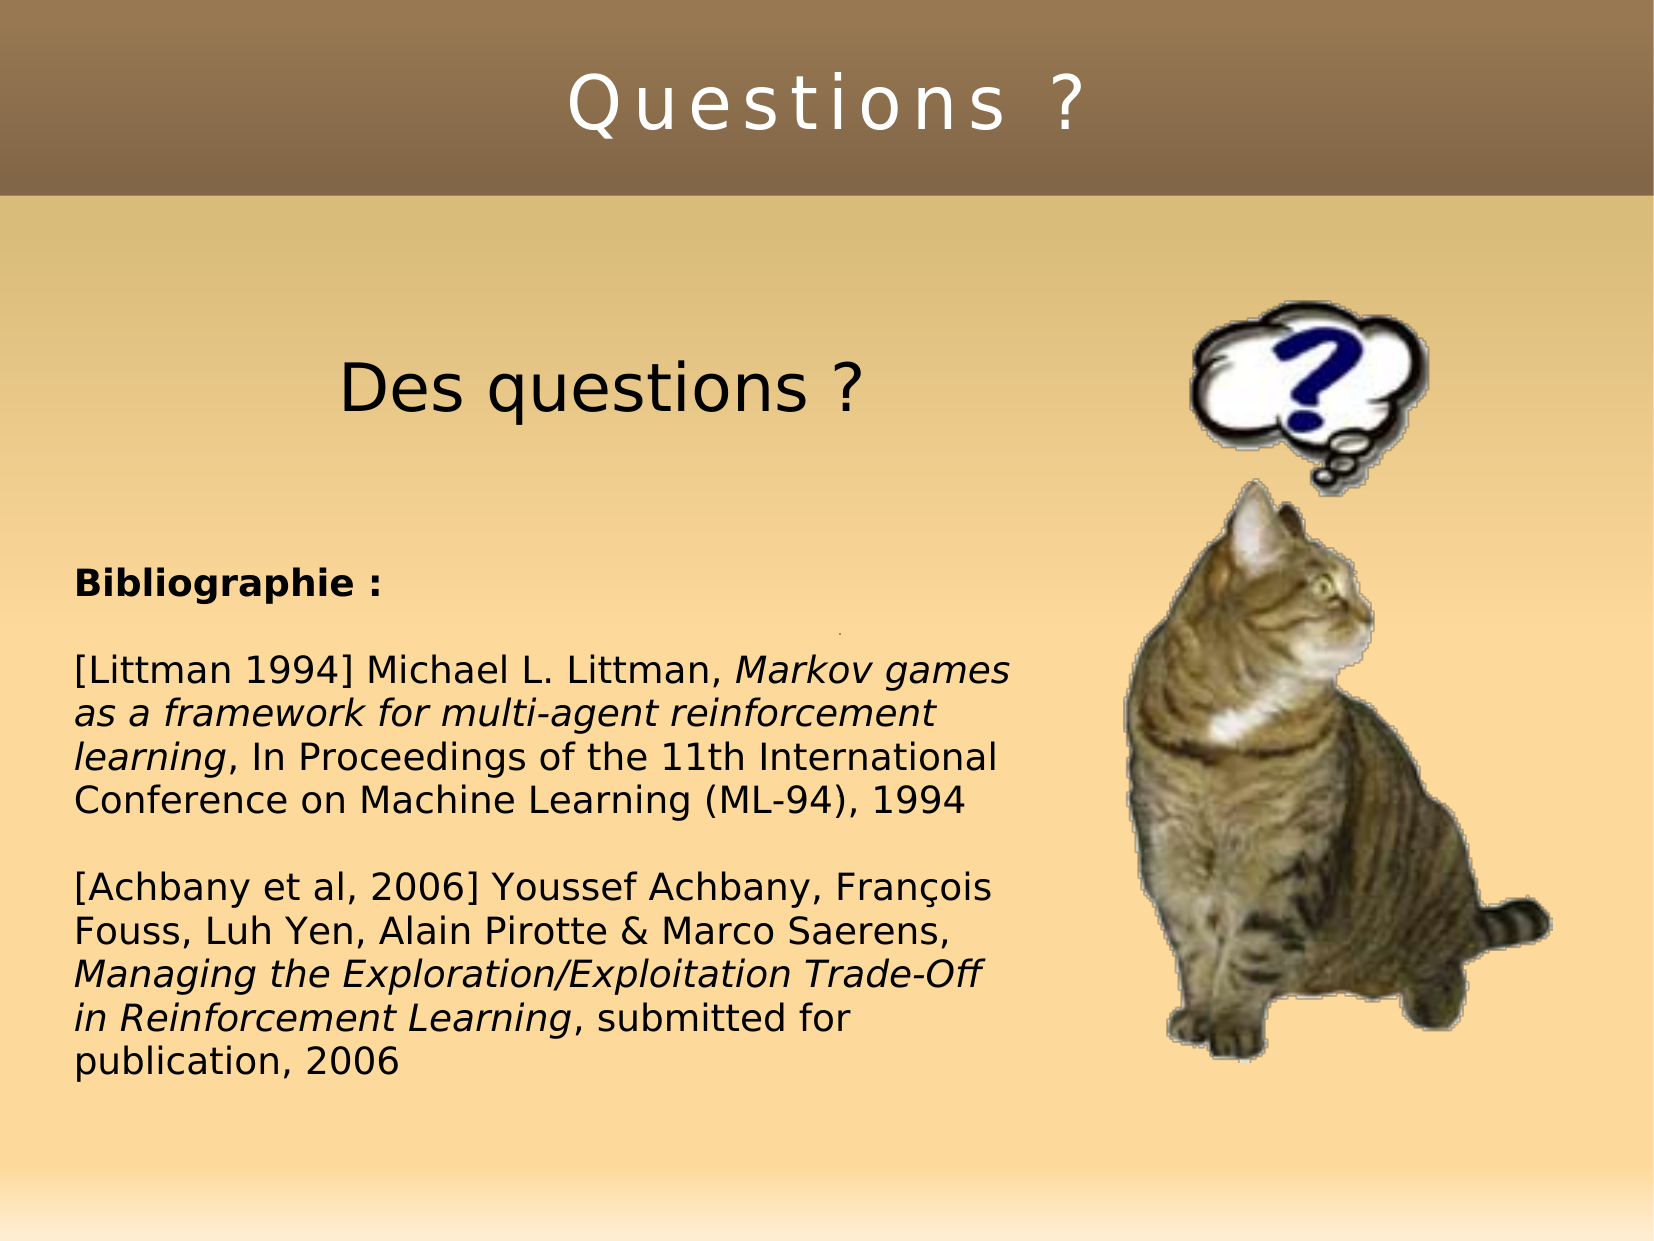

# Questions ?
Des questions ?
Bibliographie :
[Littman 1994] Michael L. Littman, Markov games as a framework for multi-agent reinforcement learning, In Proceedings of the 11th International Conference on Machine Learning (ML-94), 1994
[Achbany et al, 2006] Youssef Achbany, François Fouss, Luh Yen, Alain Pirotte & Marco Saerens,
Managing the Exploration/Exploitation Trade-Off in Reinforcement Learning, submitted for publication, 2006